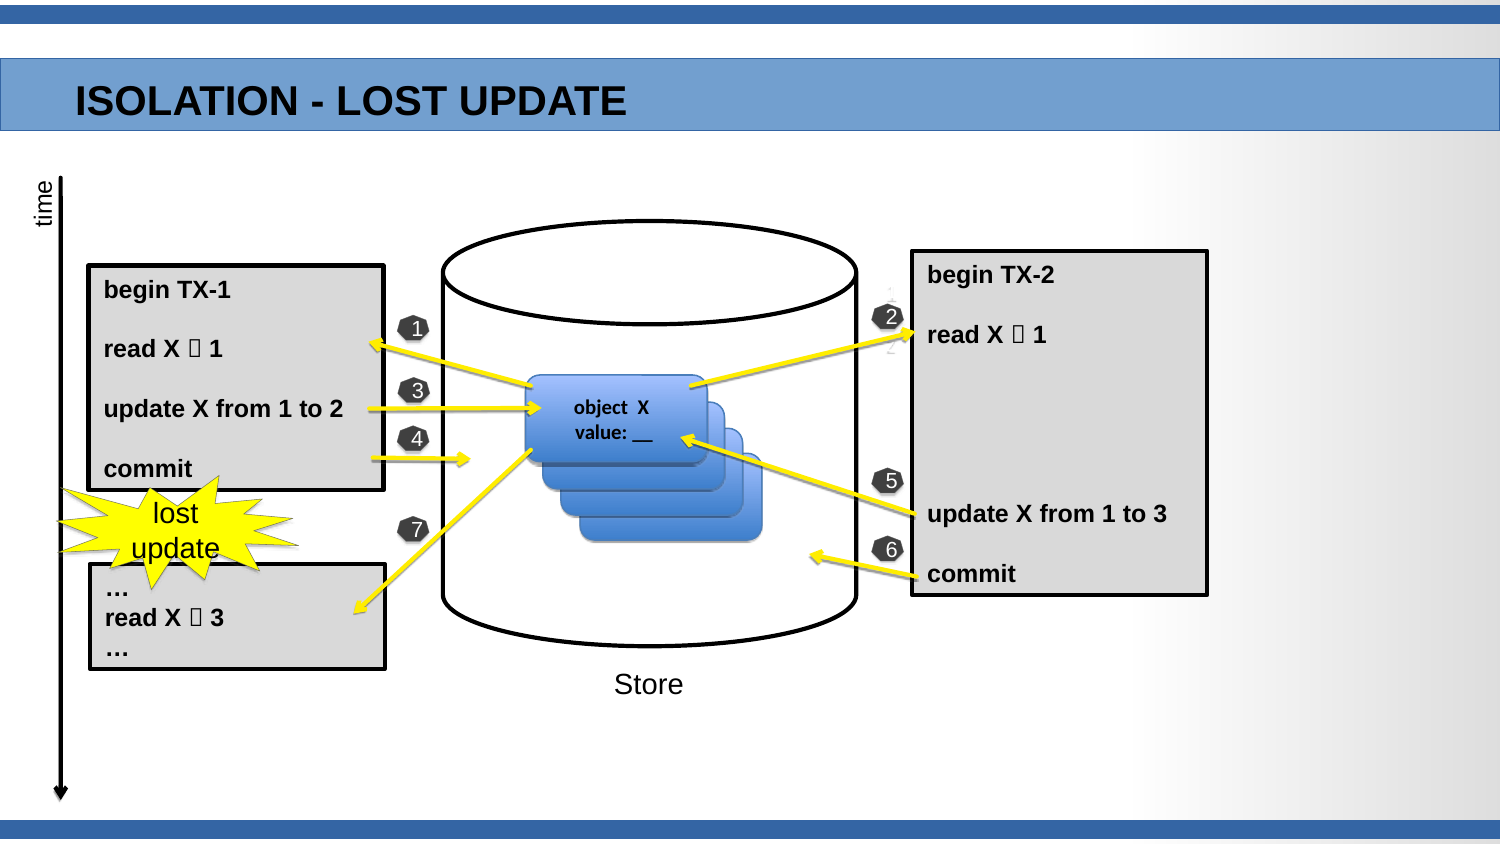

# Isolation - LOSt update
time
begin TX-2
read X  1
update X from 1 to 3
commit
begin TX-1
read X  1
update X from 1 to 2
commit
12z
1
object X
value: __
3
4
5
lost update
7
6
…
read X  3
…
Store